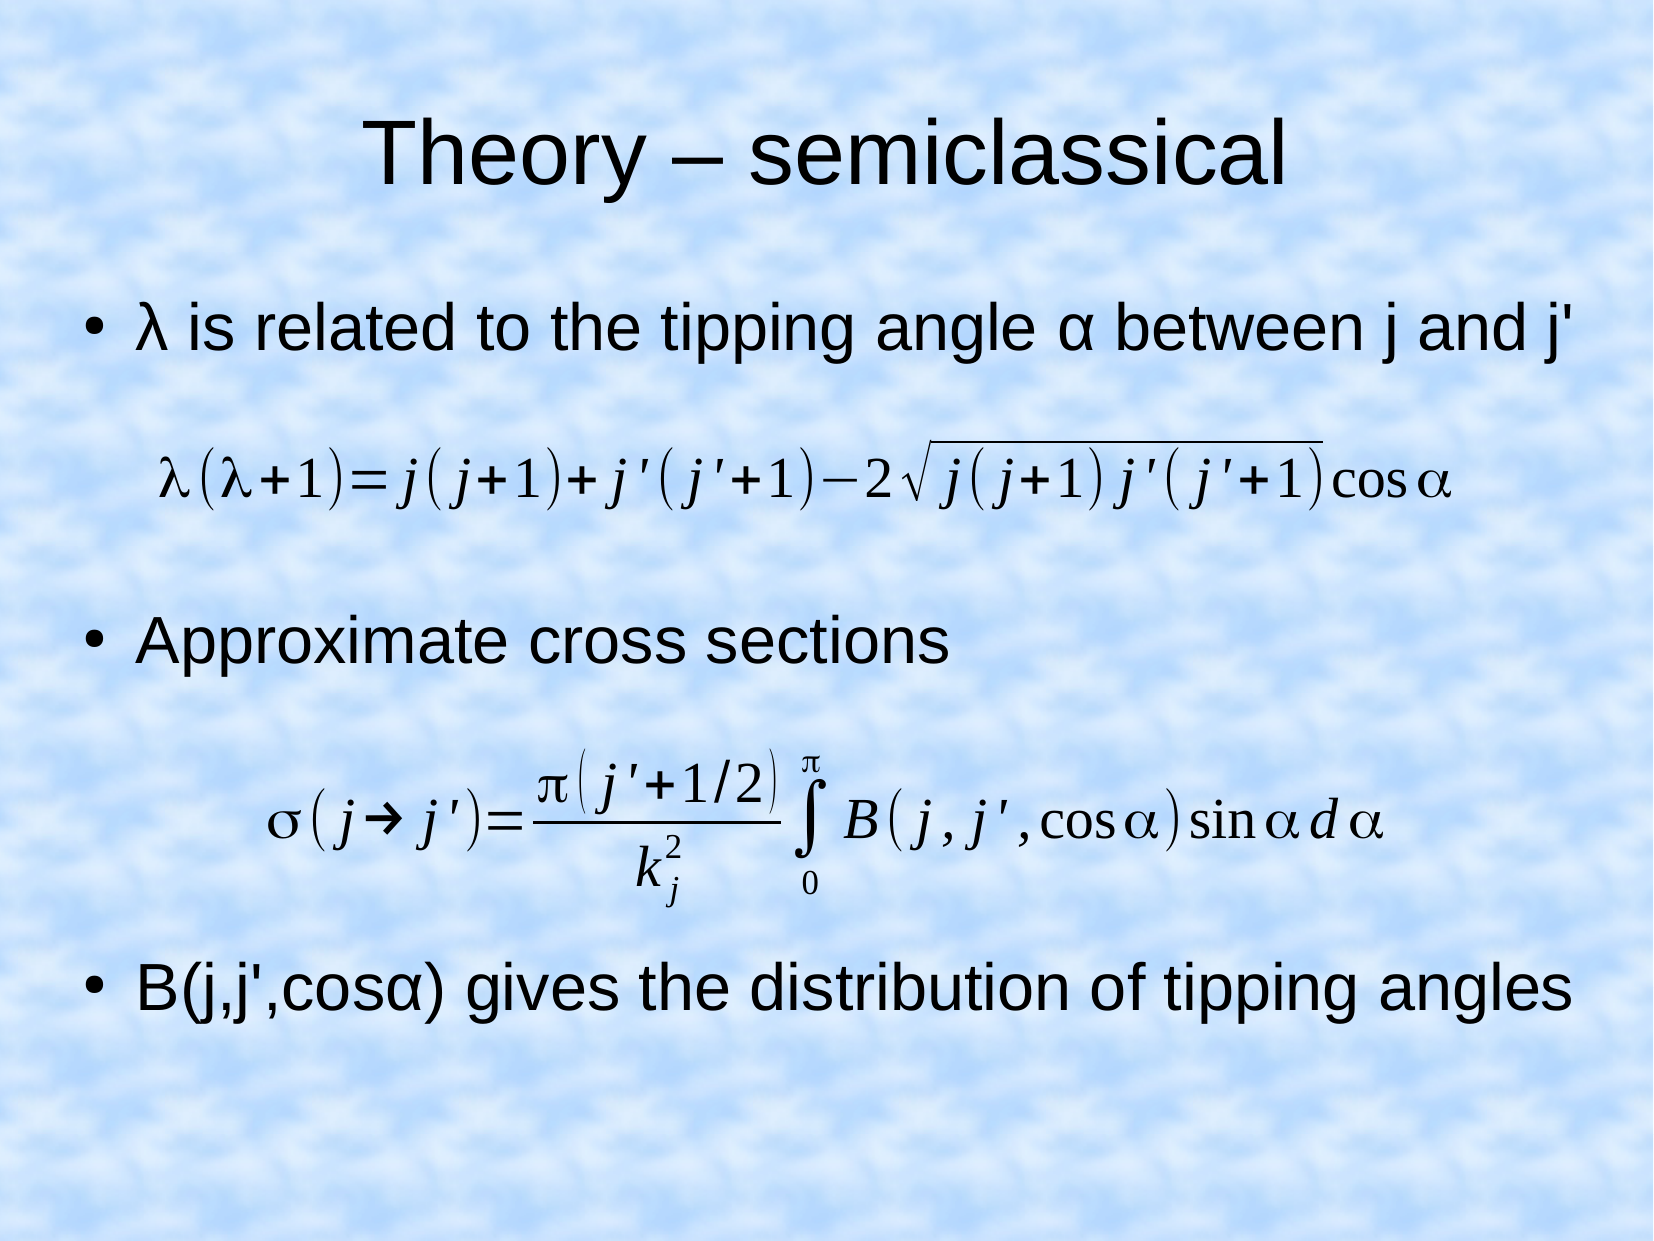

# Theory – semiclassical
λ is related to the tipping angle α between j and j'
Approximate cross sections
B(j,j',cosα) gives the distribution of tipping angles